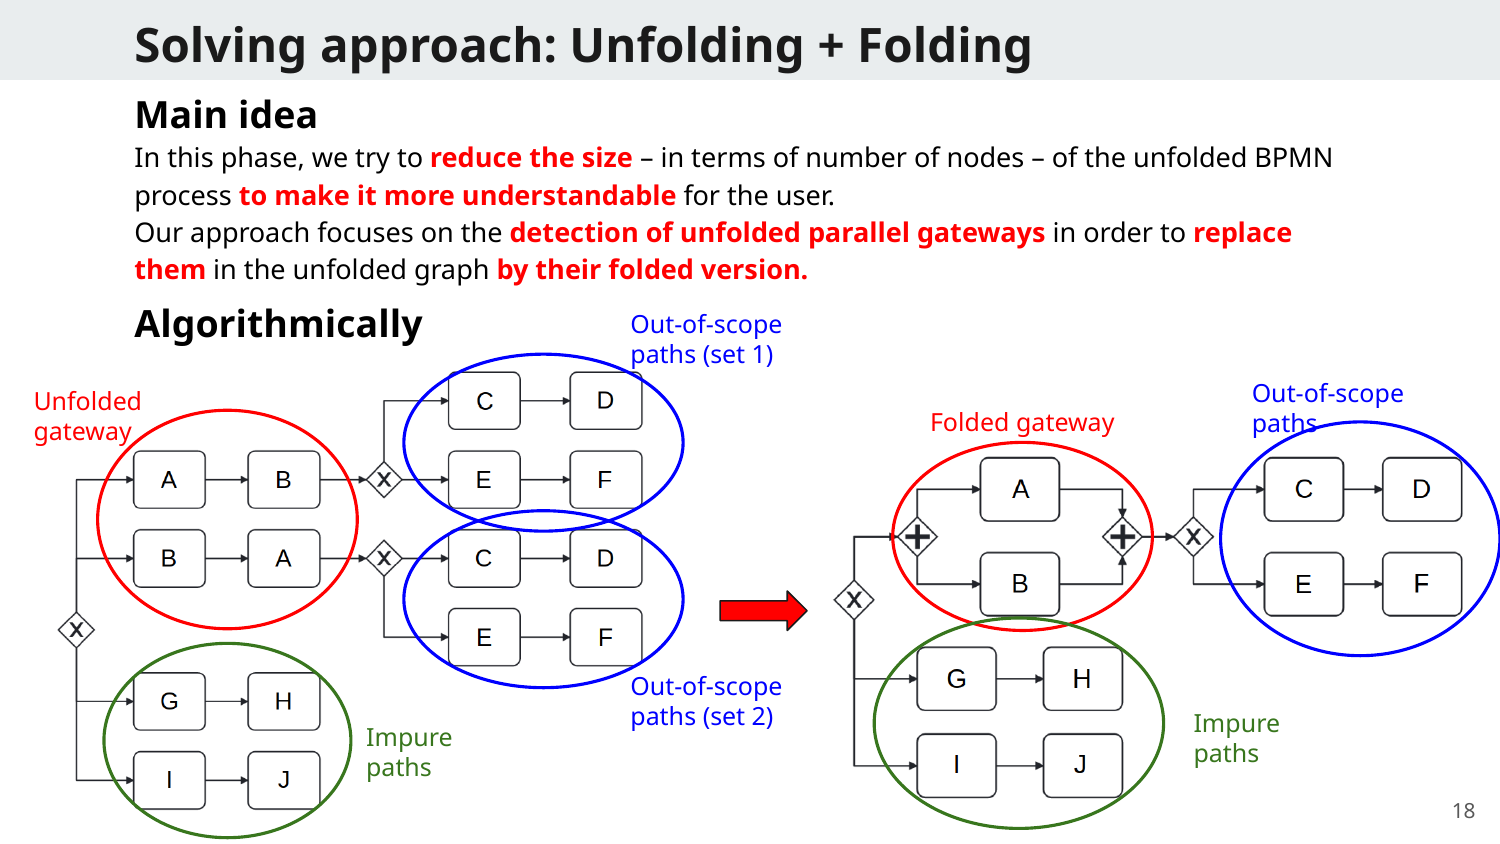

Solving approach: Unfolding + Folding
# Main idea In this phase, we try to reduce the size – in terms of number of nodes – of the unfolded BPMN process to make it more understandable for the user. Our approach focuses on the detection of unfolded parallel gateways in order to replace them in the unfolded graph by their folded version.
Algorithmically
Out-of-scope paths (set 1)
Out-of-scope paths
Unfolded gateway
Folded gateway
Out-of-scope paths (set 2)
Impure paths
Impure paths